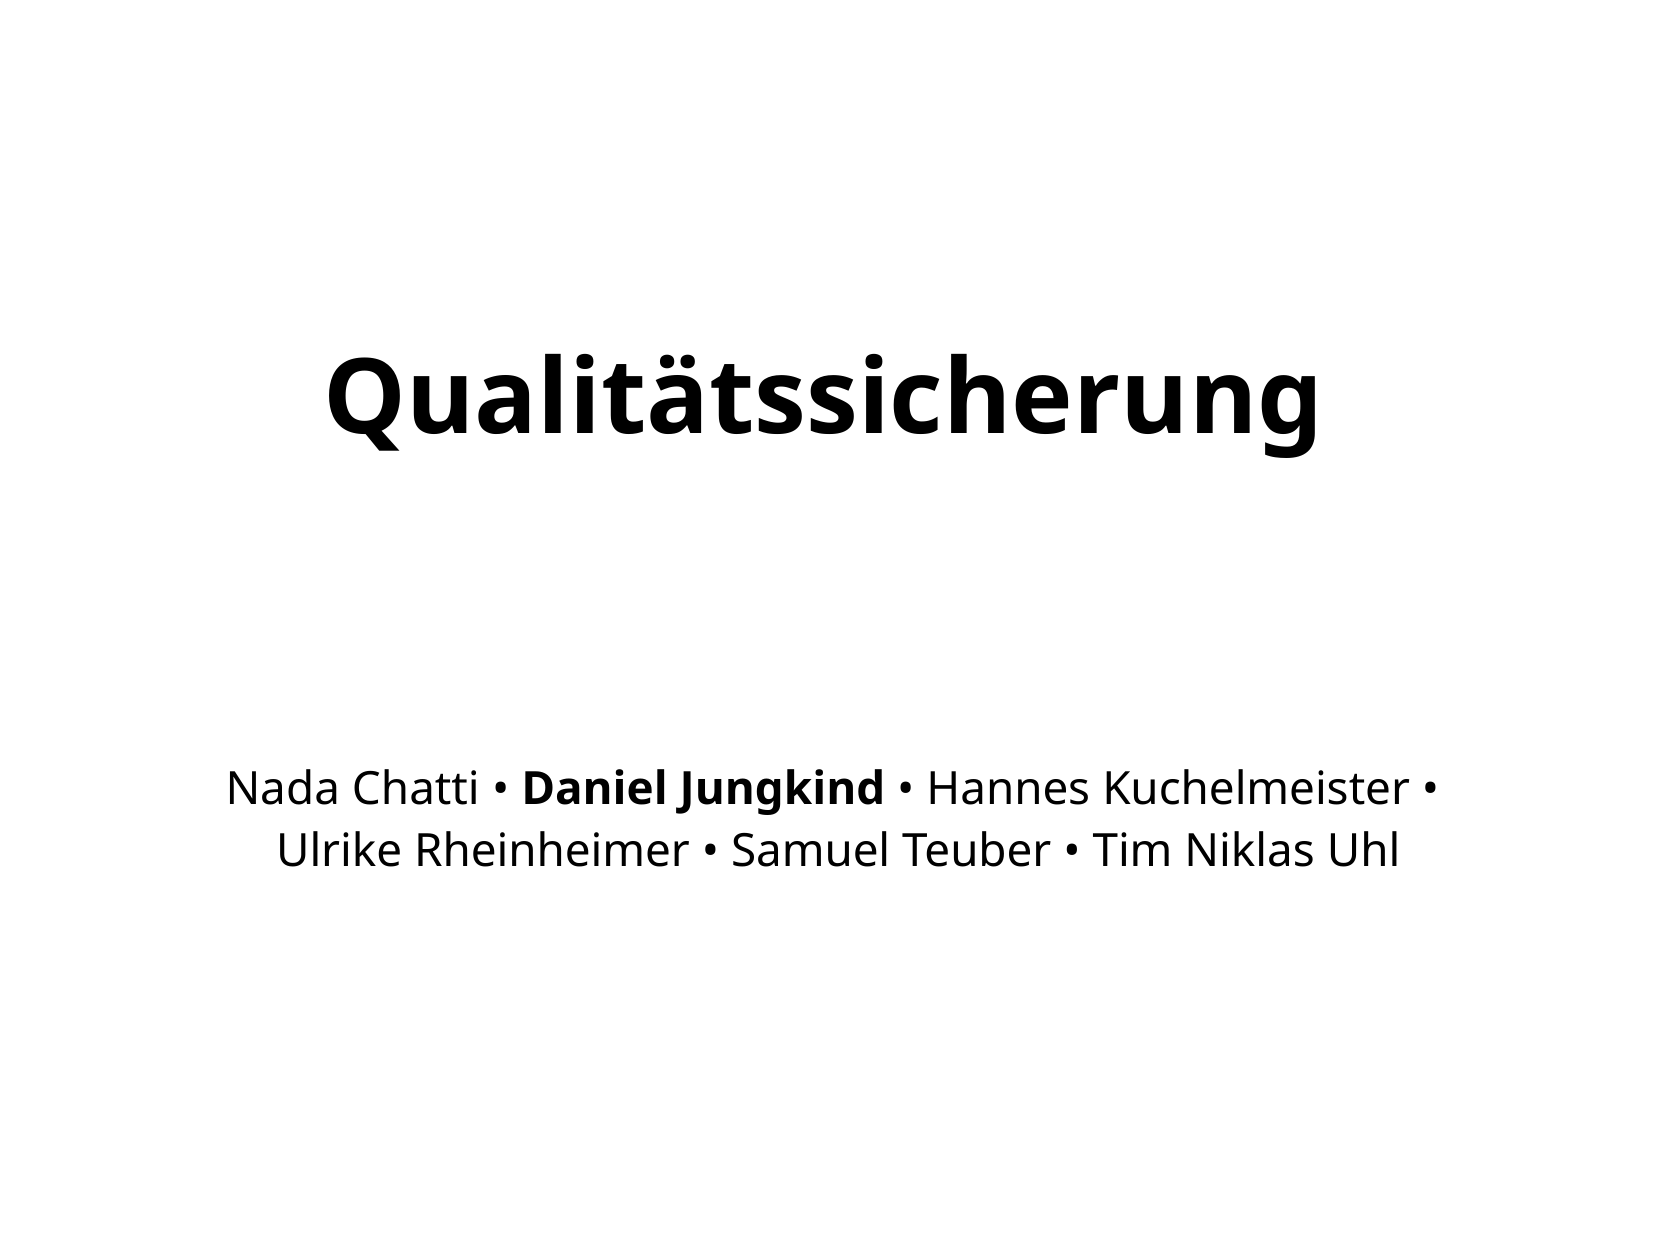

# Qualitätssicherung
Nada Chatti • Daniel Jungkind • Hannes Kuchelmeister •
Ulrike Rheinheimer • Samuel Teuber • Tim Niklas Uhl